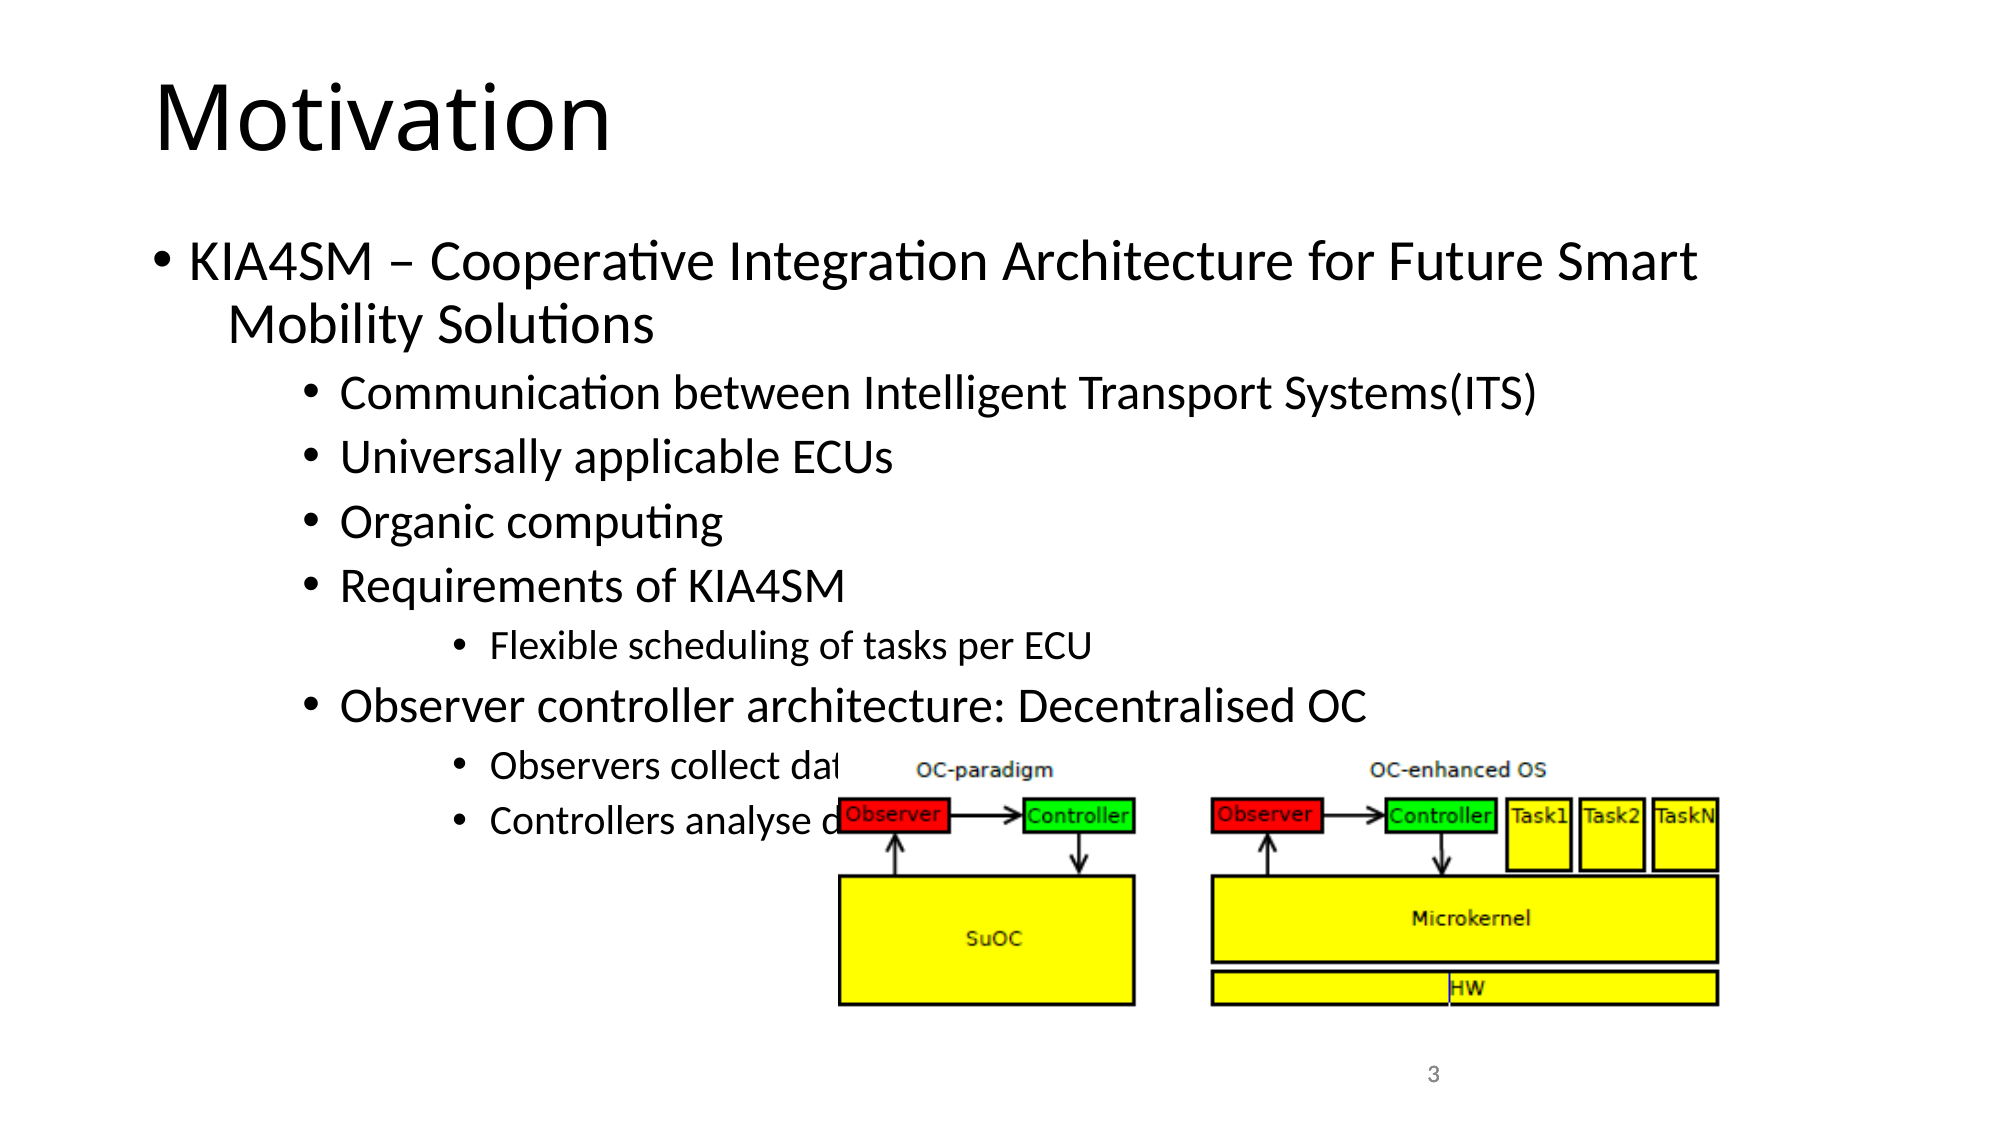

# Motivation
KIA4SM – Cooperative Integration Architecture for Future Smart Mobility Solutions
Communication between Intelligent Transport Systems(ITS)
Universally applicable ECUs
Organic computing
Requirements of KIA4SM
Flexible scheduling of tasks per ECU
Observer controller architecture: Decentralised OC
Observers collect data
Controllers analyse data
3
3
3